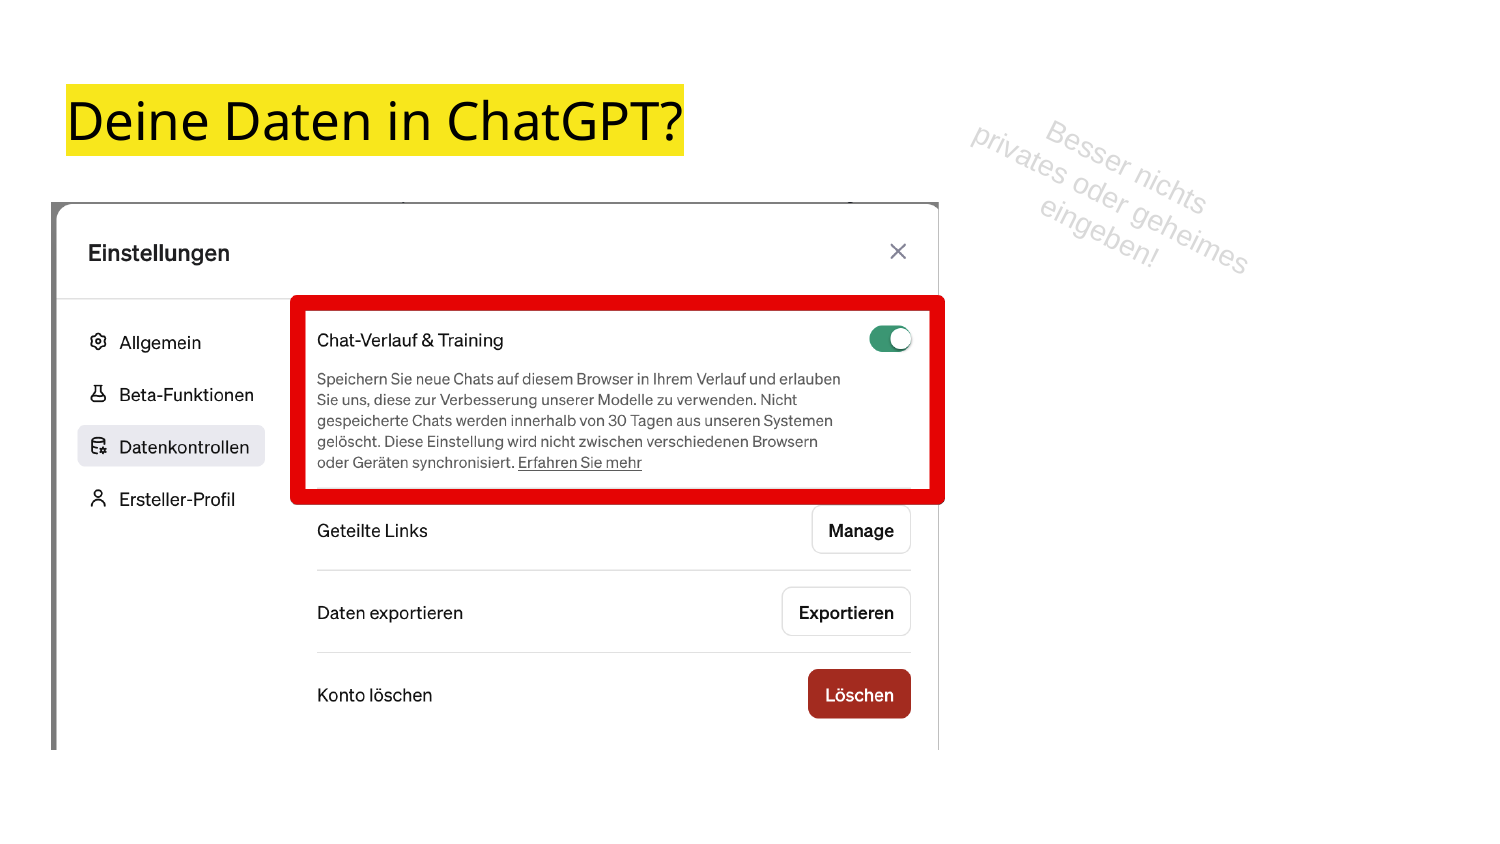

# Deine Daten in ChatGPT?
Besser nichts
privates oder geheimes
eingeben!